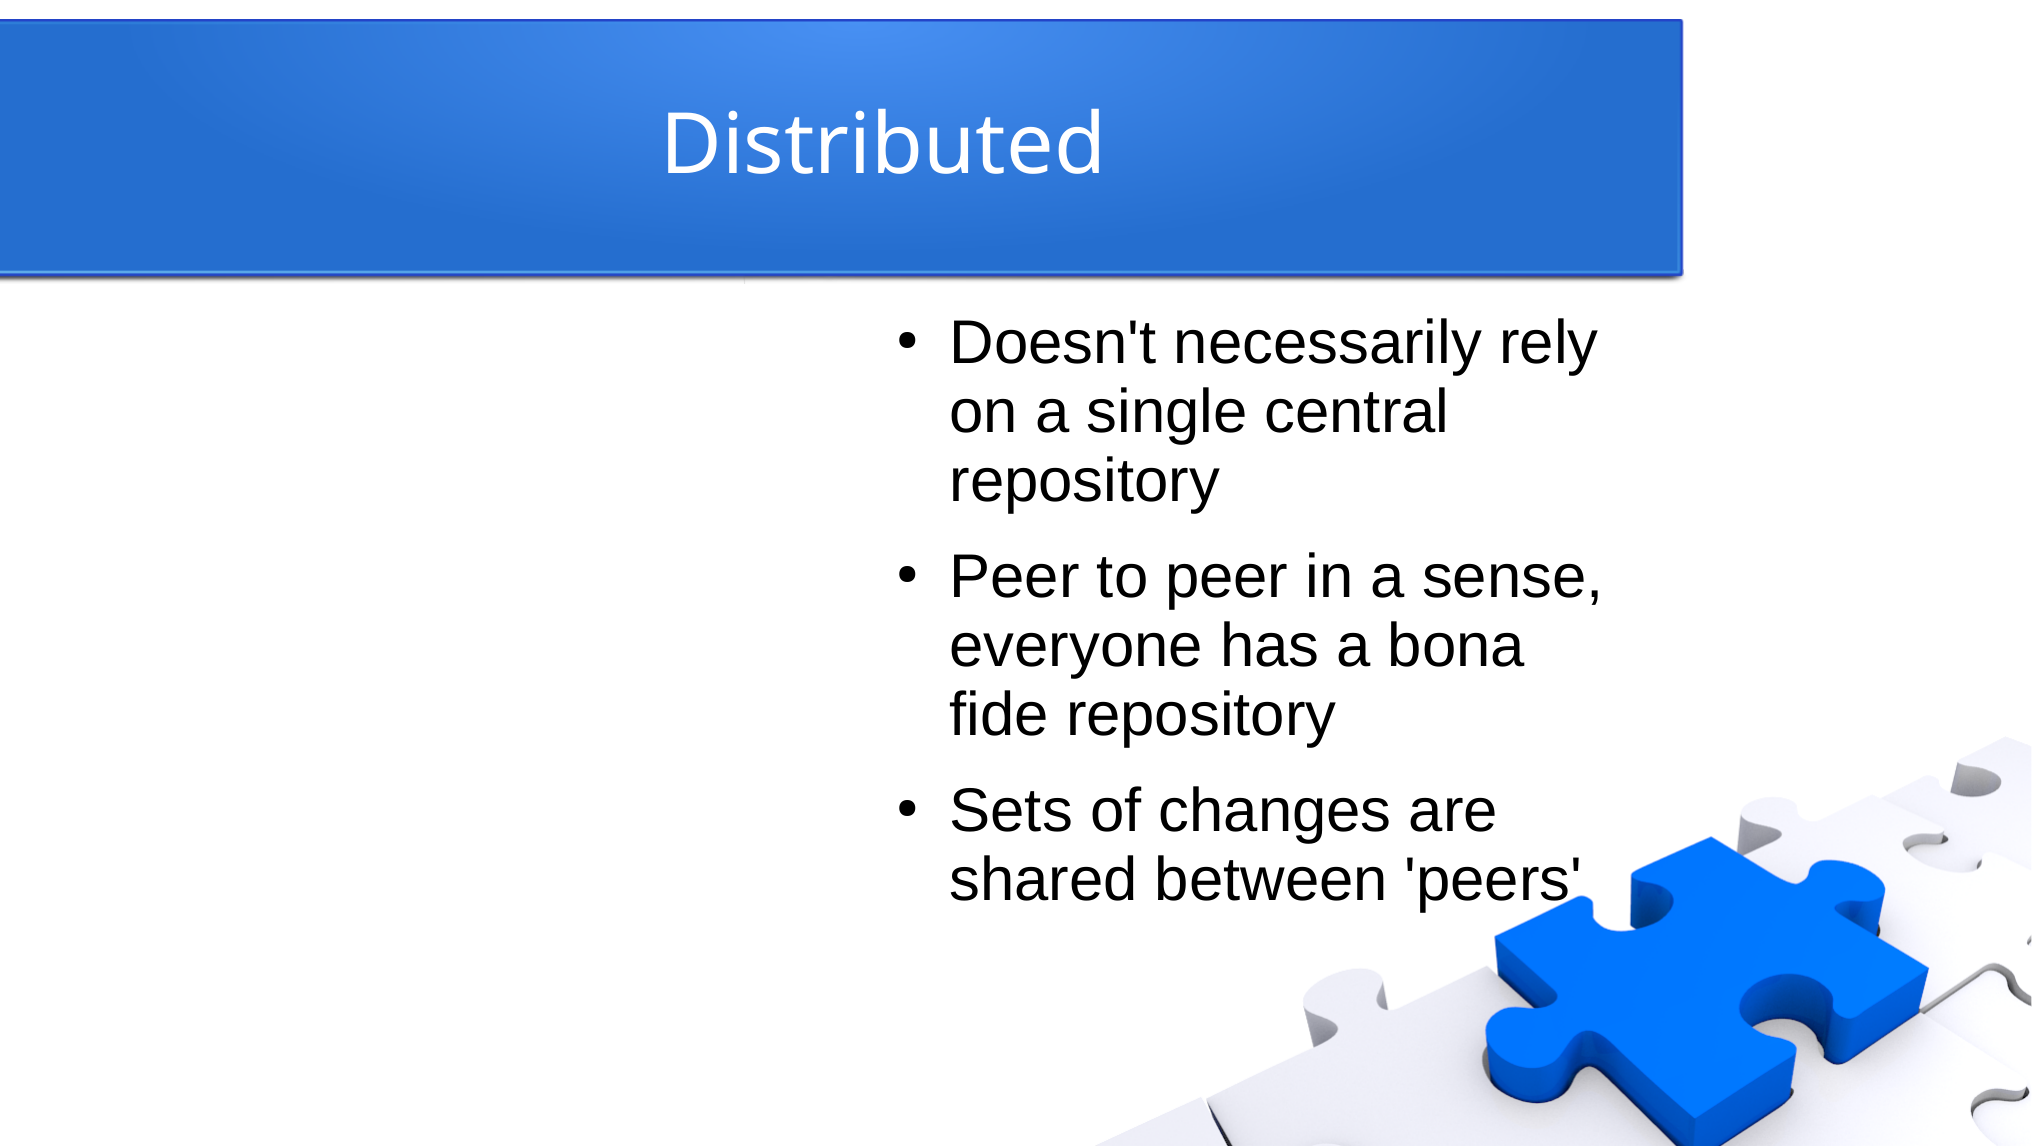

# Distributed
Doesn't necessarily rely on a single central repository
Peer to peer in a sense, everyone has a bona fide repository
Sets of changes are shared between 'peers'